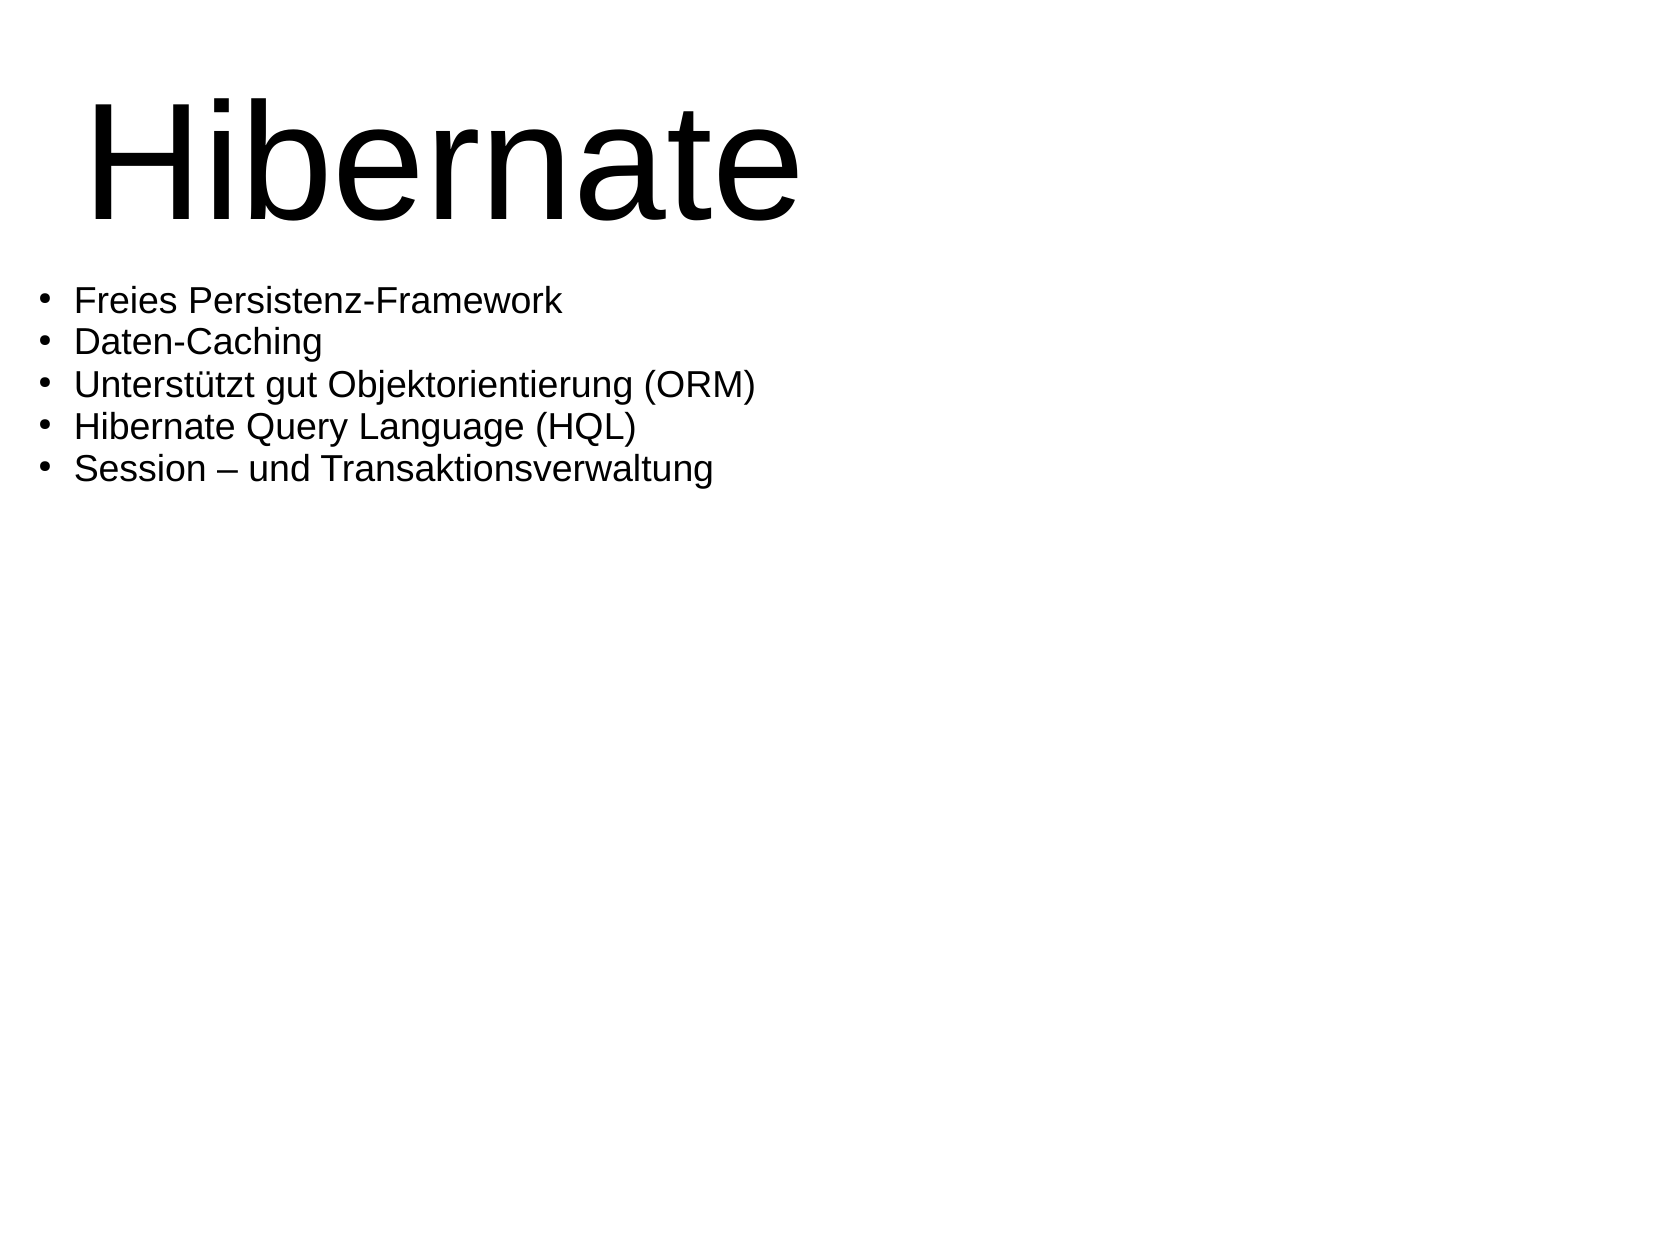

Hibernate
Freies Persistenz-Framework
Daten-Caching
Unterstützt gut Objektorientierung (ORM)
Hibernate Query Language (HQL)
Session – und Transaktionsverwaltung